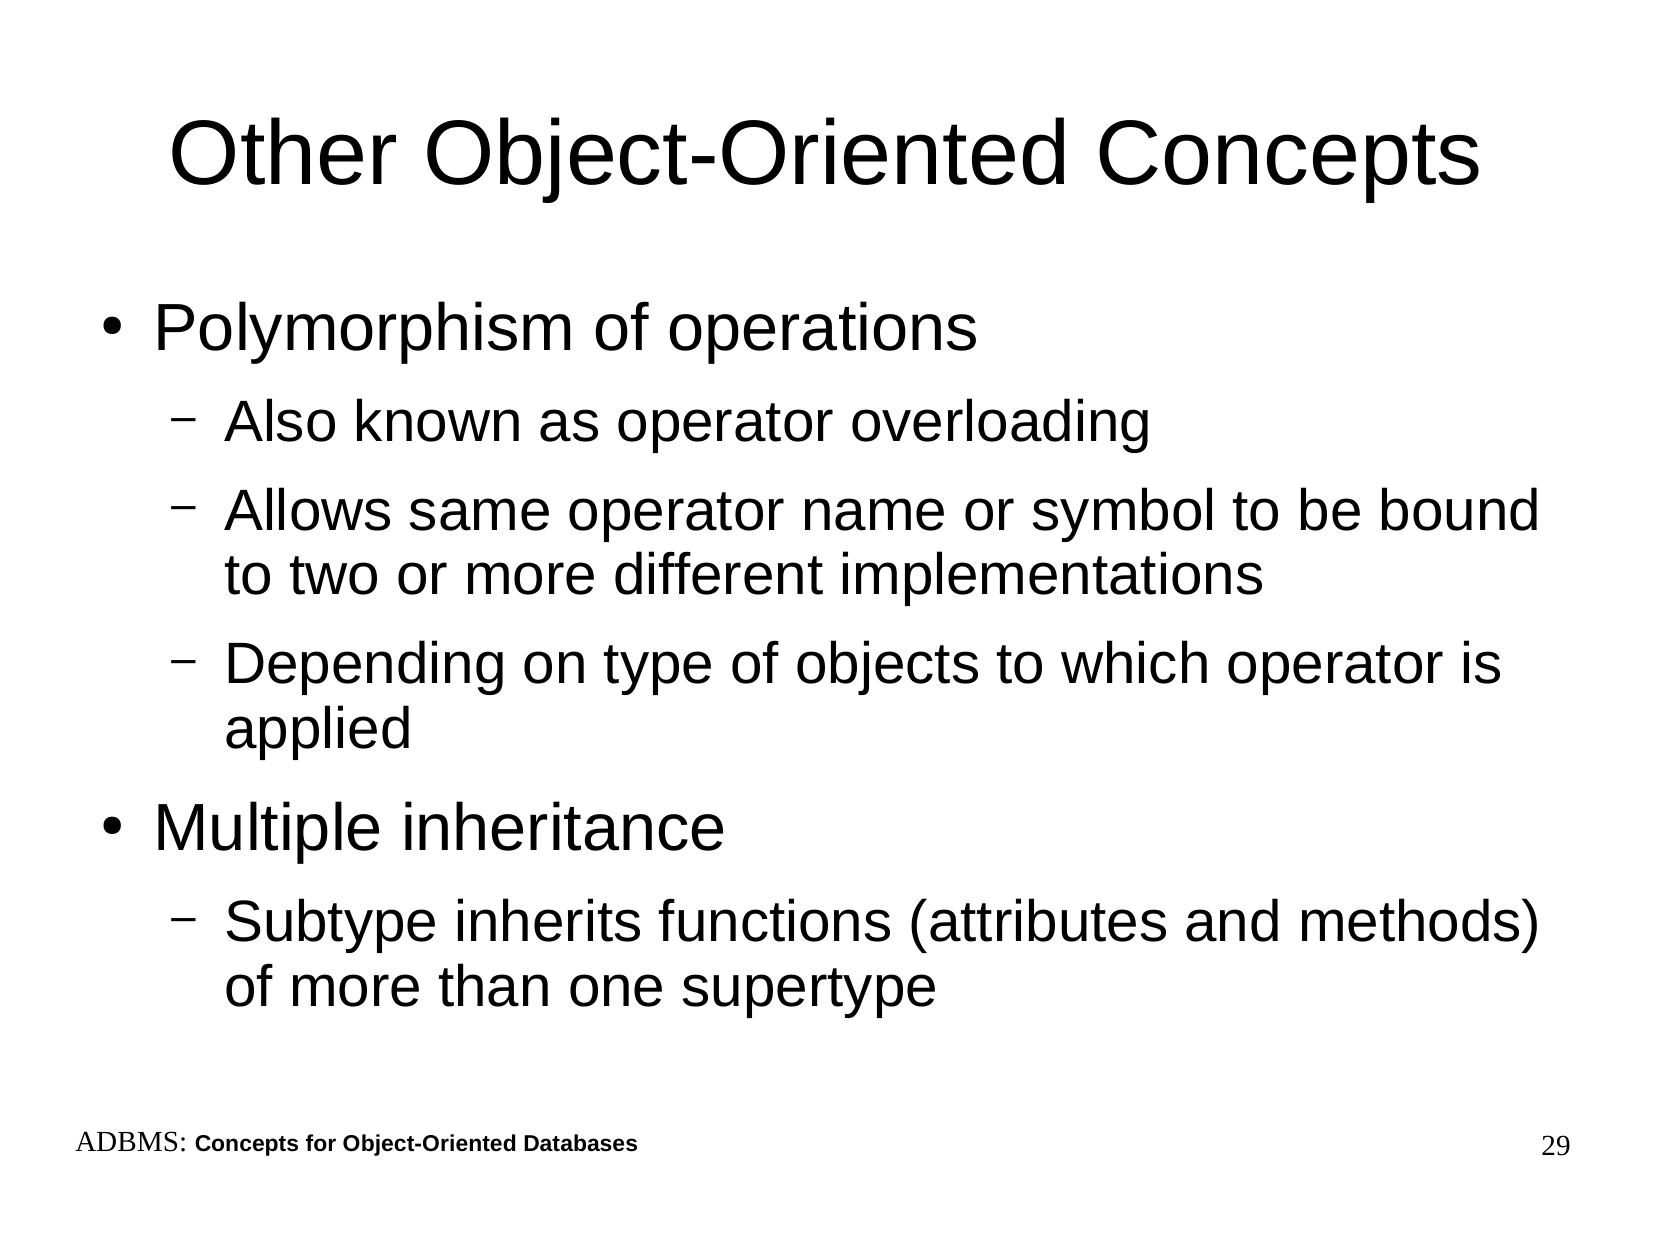

# Other Object-Oriented Concepts
Polymorphism of operations
Also known as operator overloading
Allows same operator name or symbol to be bound to two or more different implementations
Depending on type of objects to which operator is applied
Multiple inheritance
Subtype inherits functions (attributes and methods) of more than one supertype